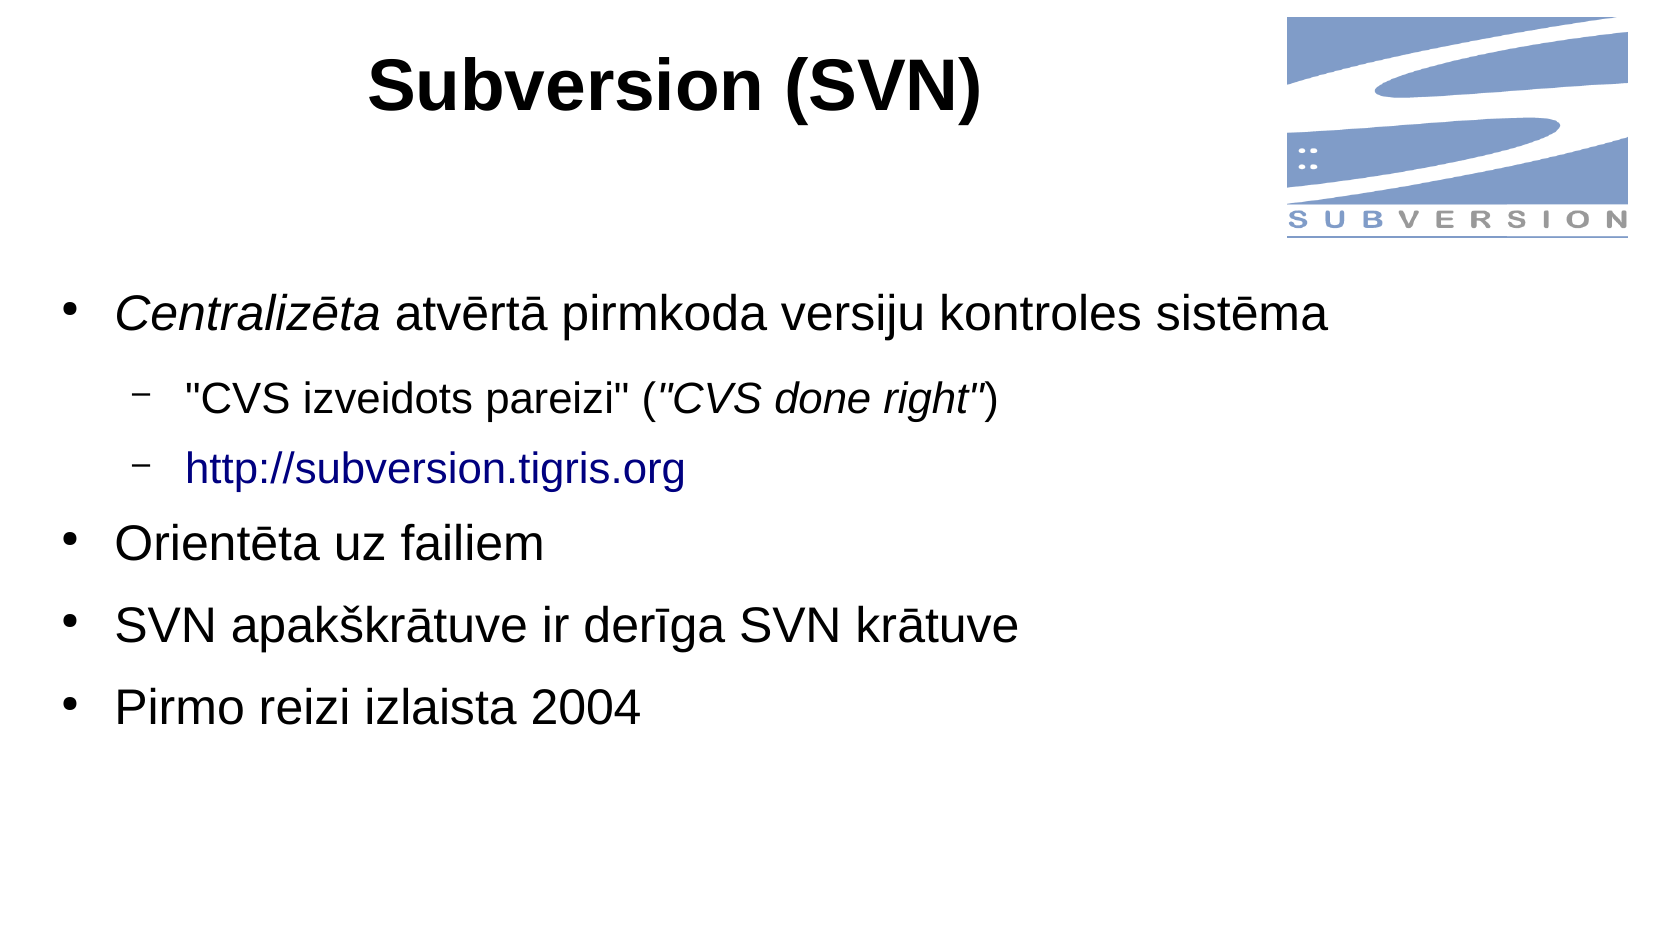

Subversion (SVN)
# Centralizēta atvērtā pirmkoda versiju kontroles sistēma
"CVS izveidots pareizi" ("CVS done right")
http://subversion.tigris.org
Orientēta uz failiem
SVN apakškrātuve ir derīga SVN krātuve
Pirmo reizi izlaista 2004